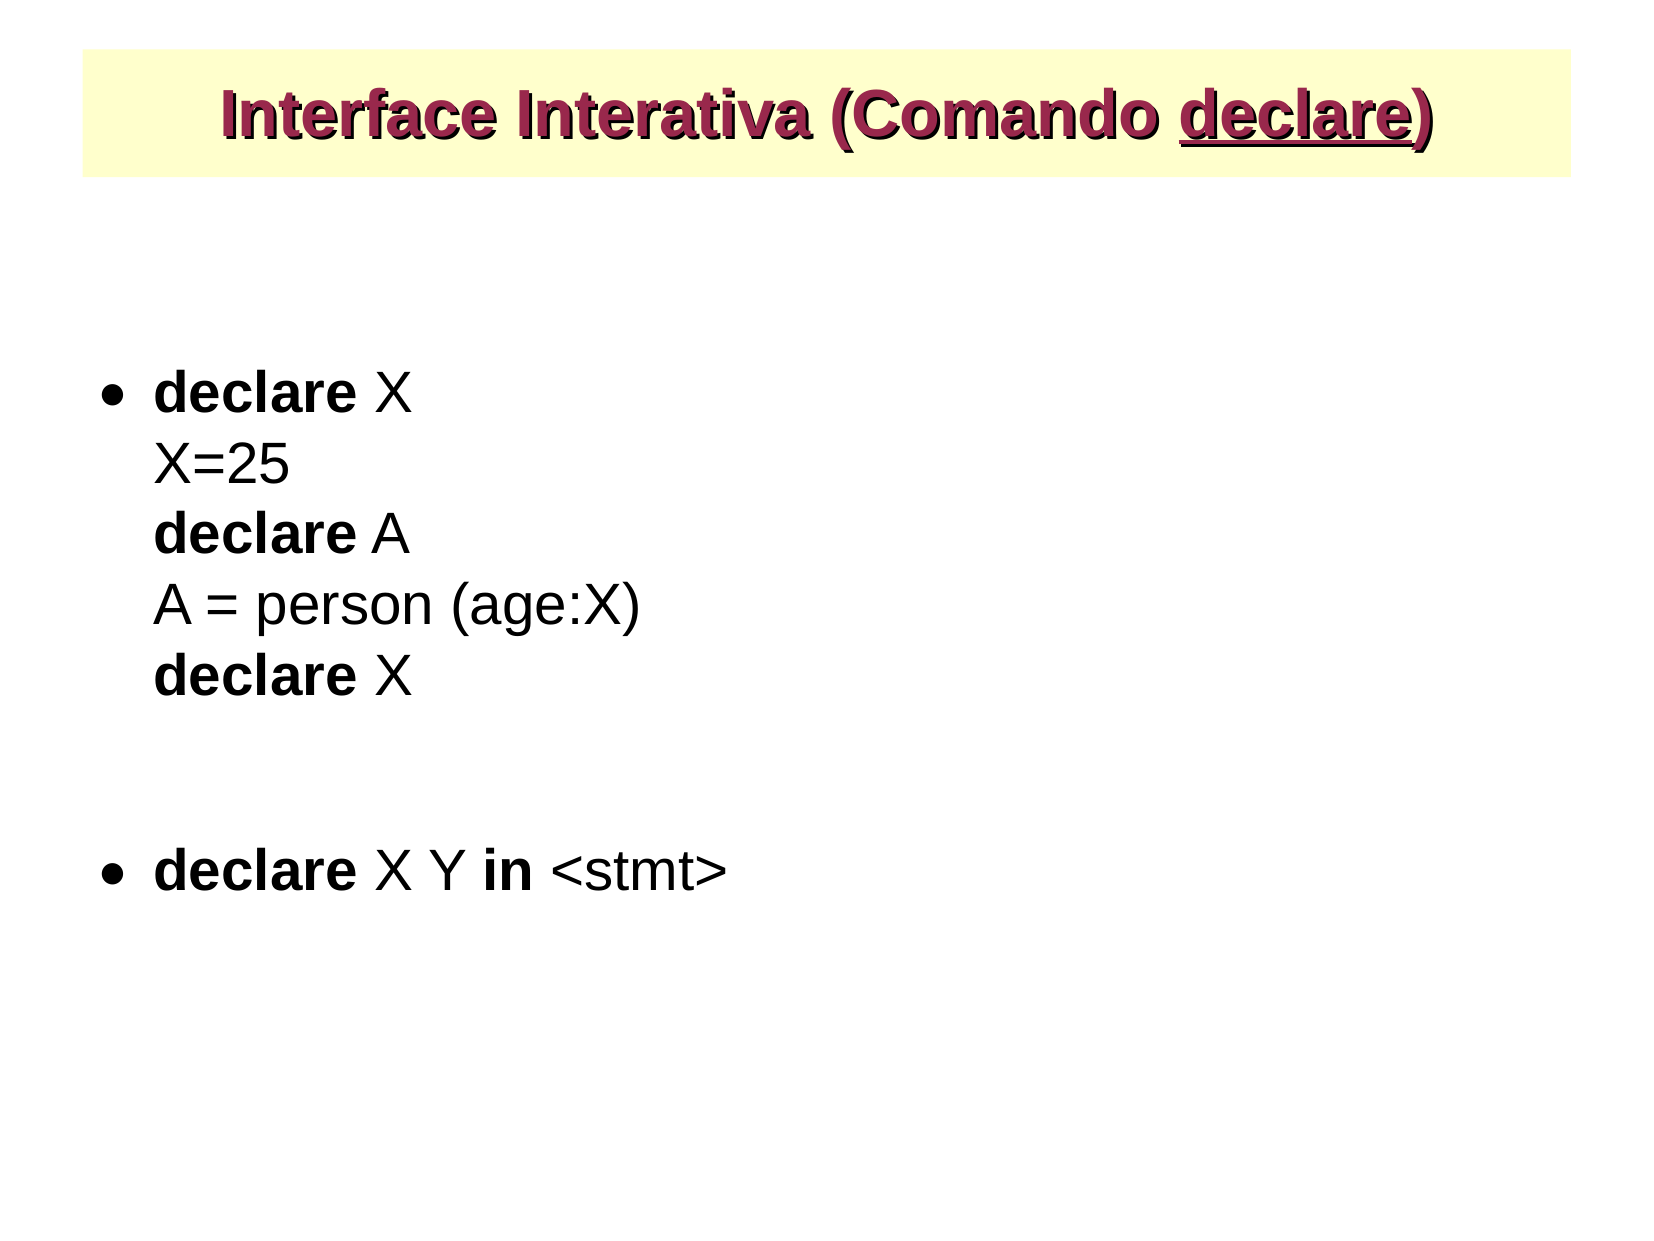

# Interface Interativa (Comando declare)
declare X
X=25
declare A
A = person (age:X)
declare X
declare X Y in <stmt>